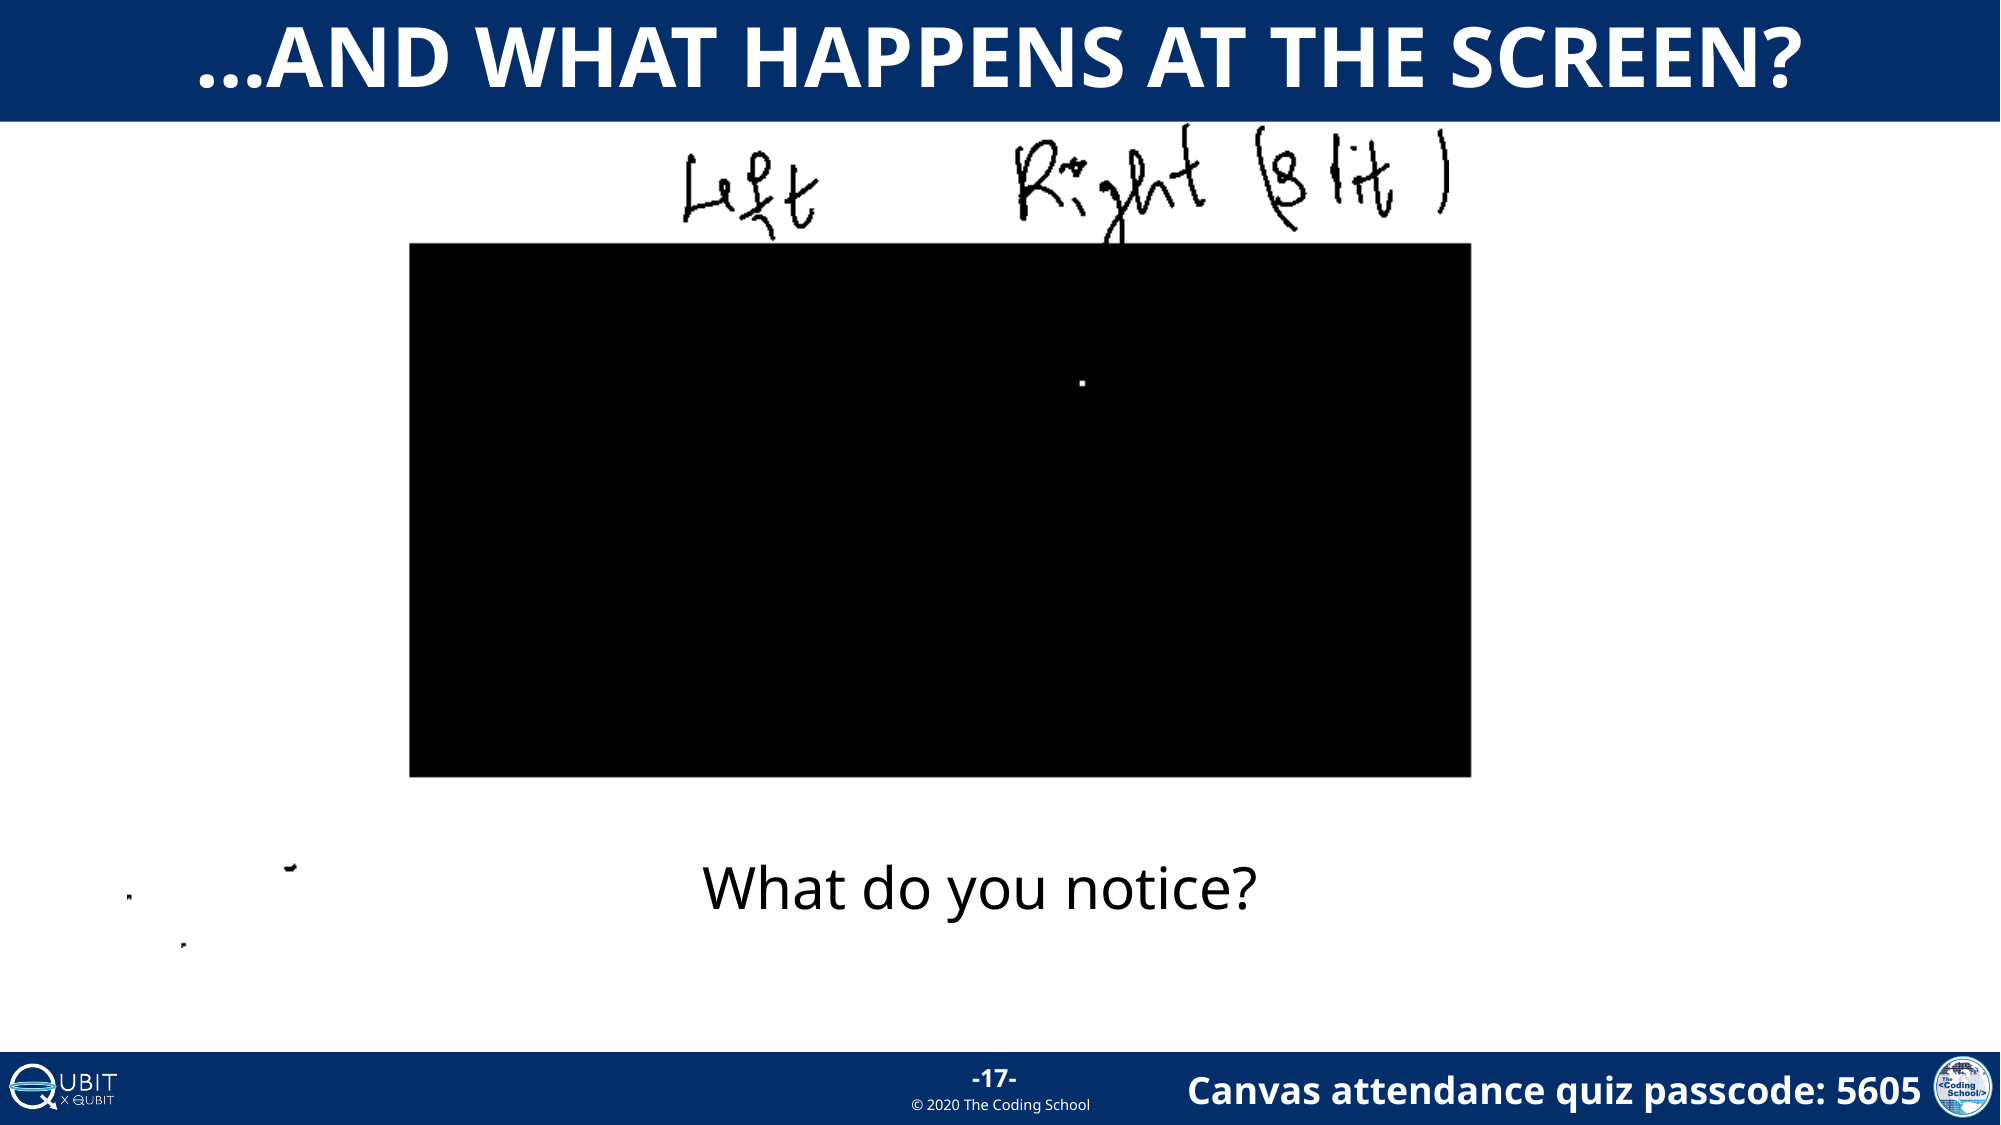

# …and what happens at the screen?
What do you notice?
-17-